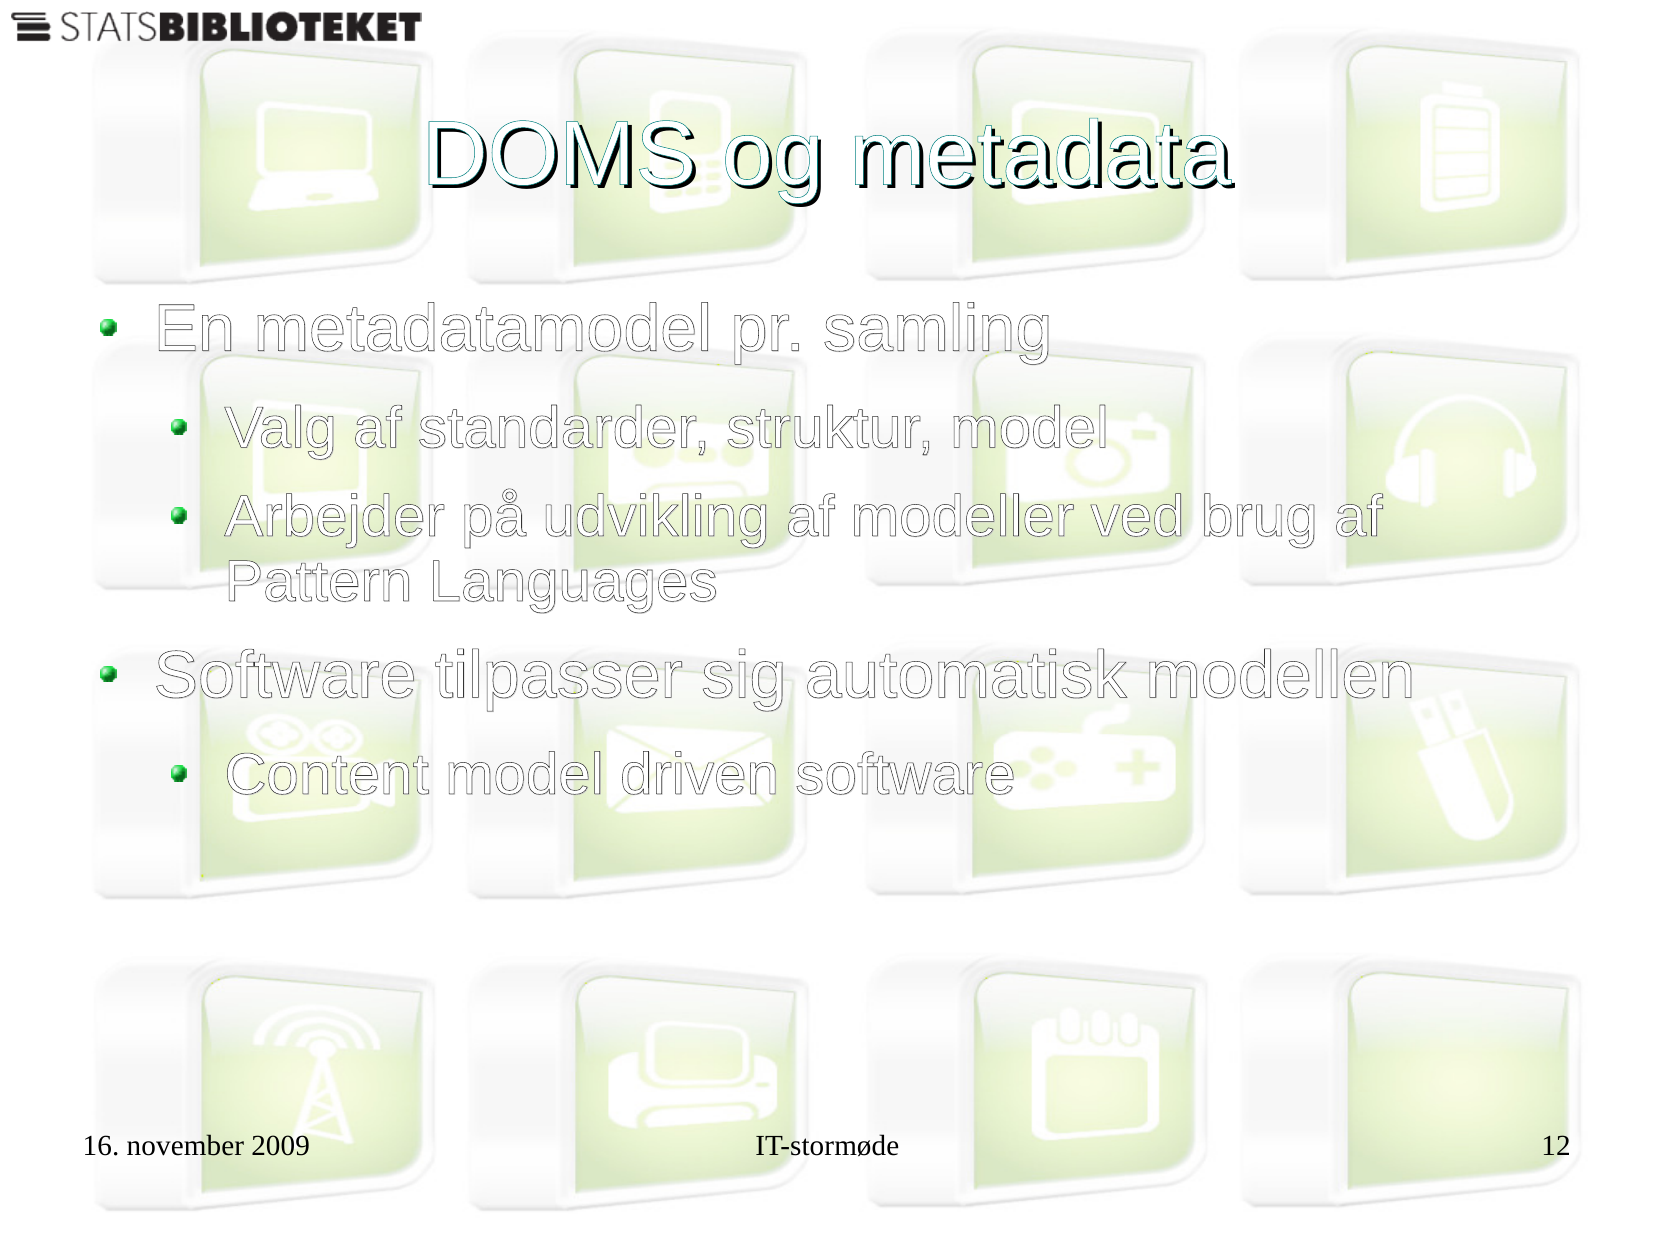

# DOMS og metadata
En metadatamodel pr. samling
Valg af standarder, struktur, model
Arbejder på udvikling af modeller ved brug af Pattern Languages
Software tilpasser sig automatisk modellen
Content model driven software
16. november 2009
IT-stormøde
12